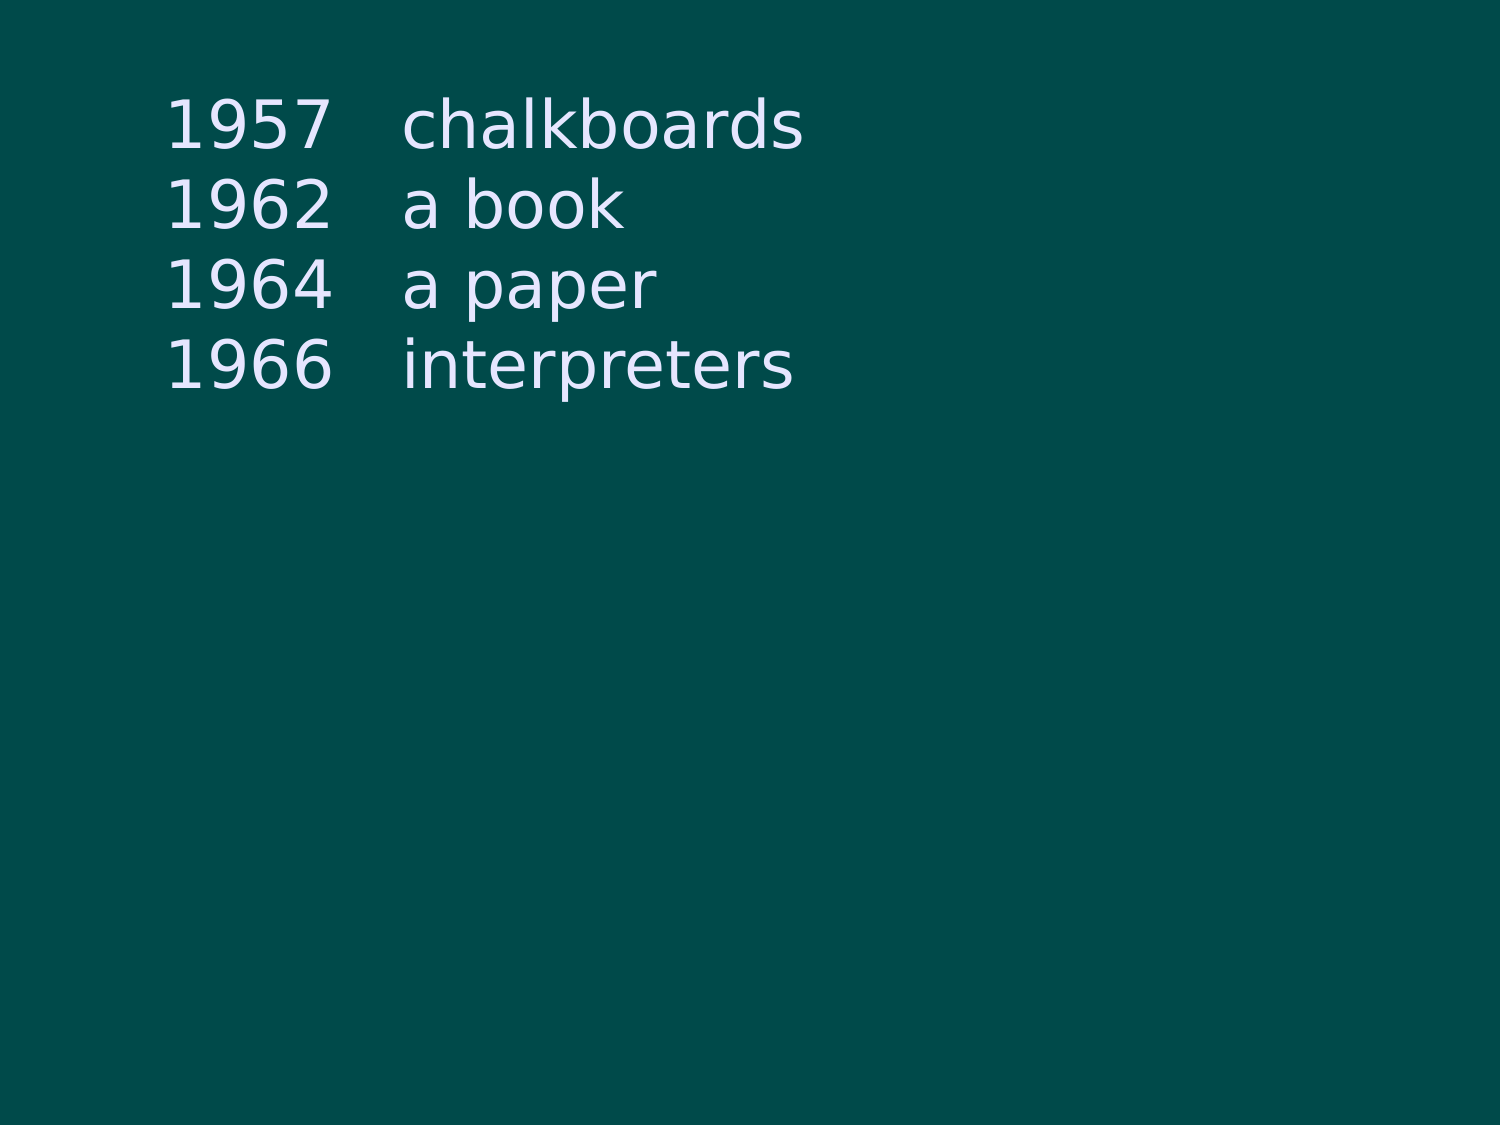

1957
1962
1964
1966
chalkboards
a book
a paper
interpreters